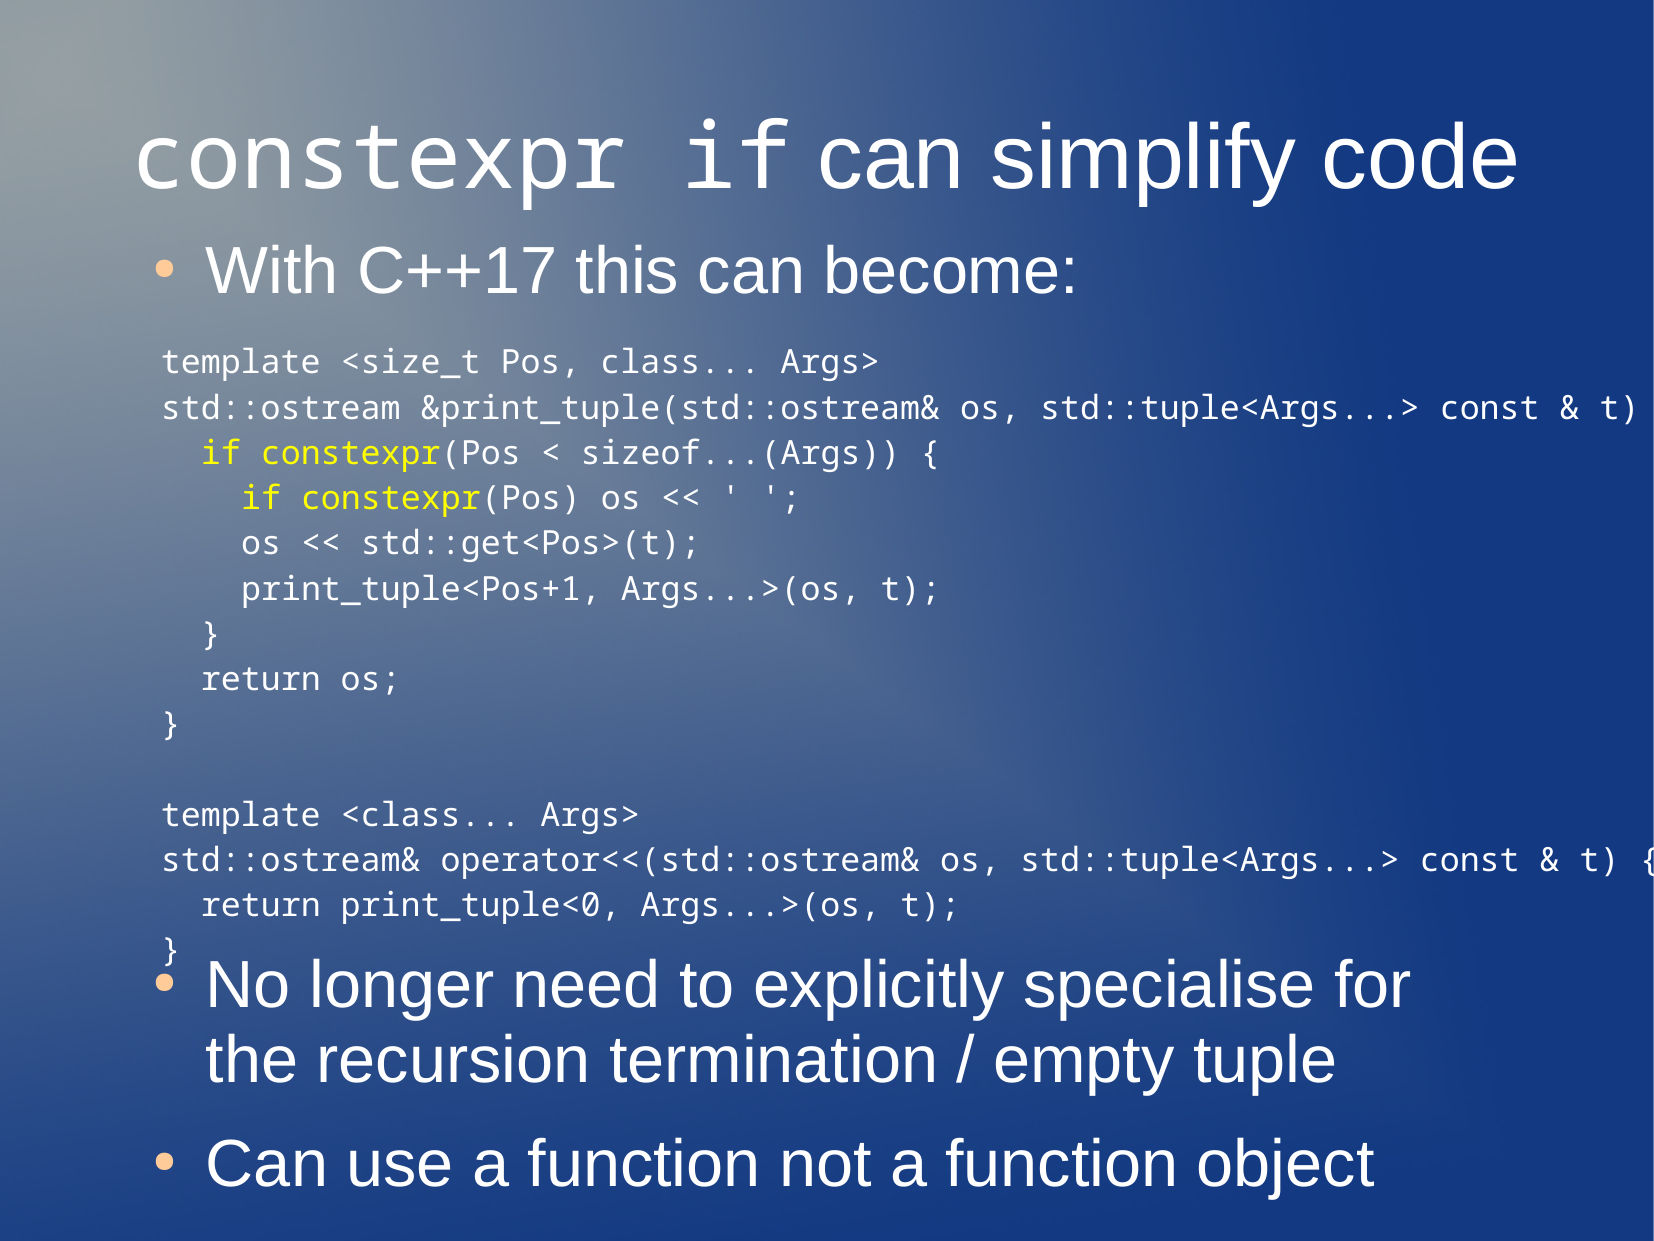

# constexpr if can simplify code
With C++17 this can become:
No longer need to explicitly specialise for the recursion termination / empty tuple
Can use a function not a function object
template <size_t Pos, class... Args>
std::ostream &print_tuple(std::ostream& os, std::tuple<Args...> const & t) {
 if constexpr(Pos < sizeof...(Args)) {
 if constexpr(Pos) os << ' ';
 os << std::get<Pos>(t);
 print_tuple<Pos+1, Args...>(os, t);
 }
 return os;
}
template <class... Args>
std::ostream& operator<<(std::ostream& os, std::tuple<Args...> const & t) {
 return print_tuple<0, Args...>(os, t);
}